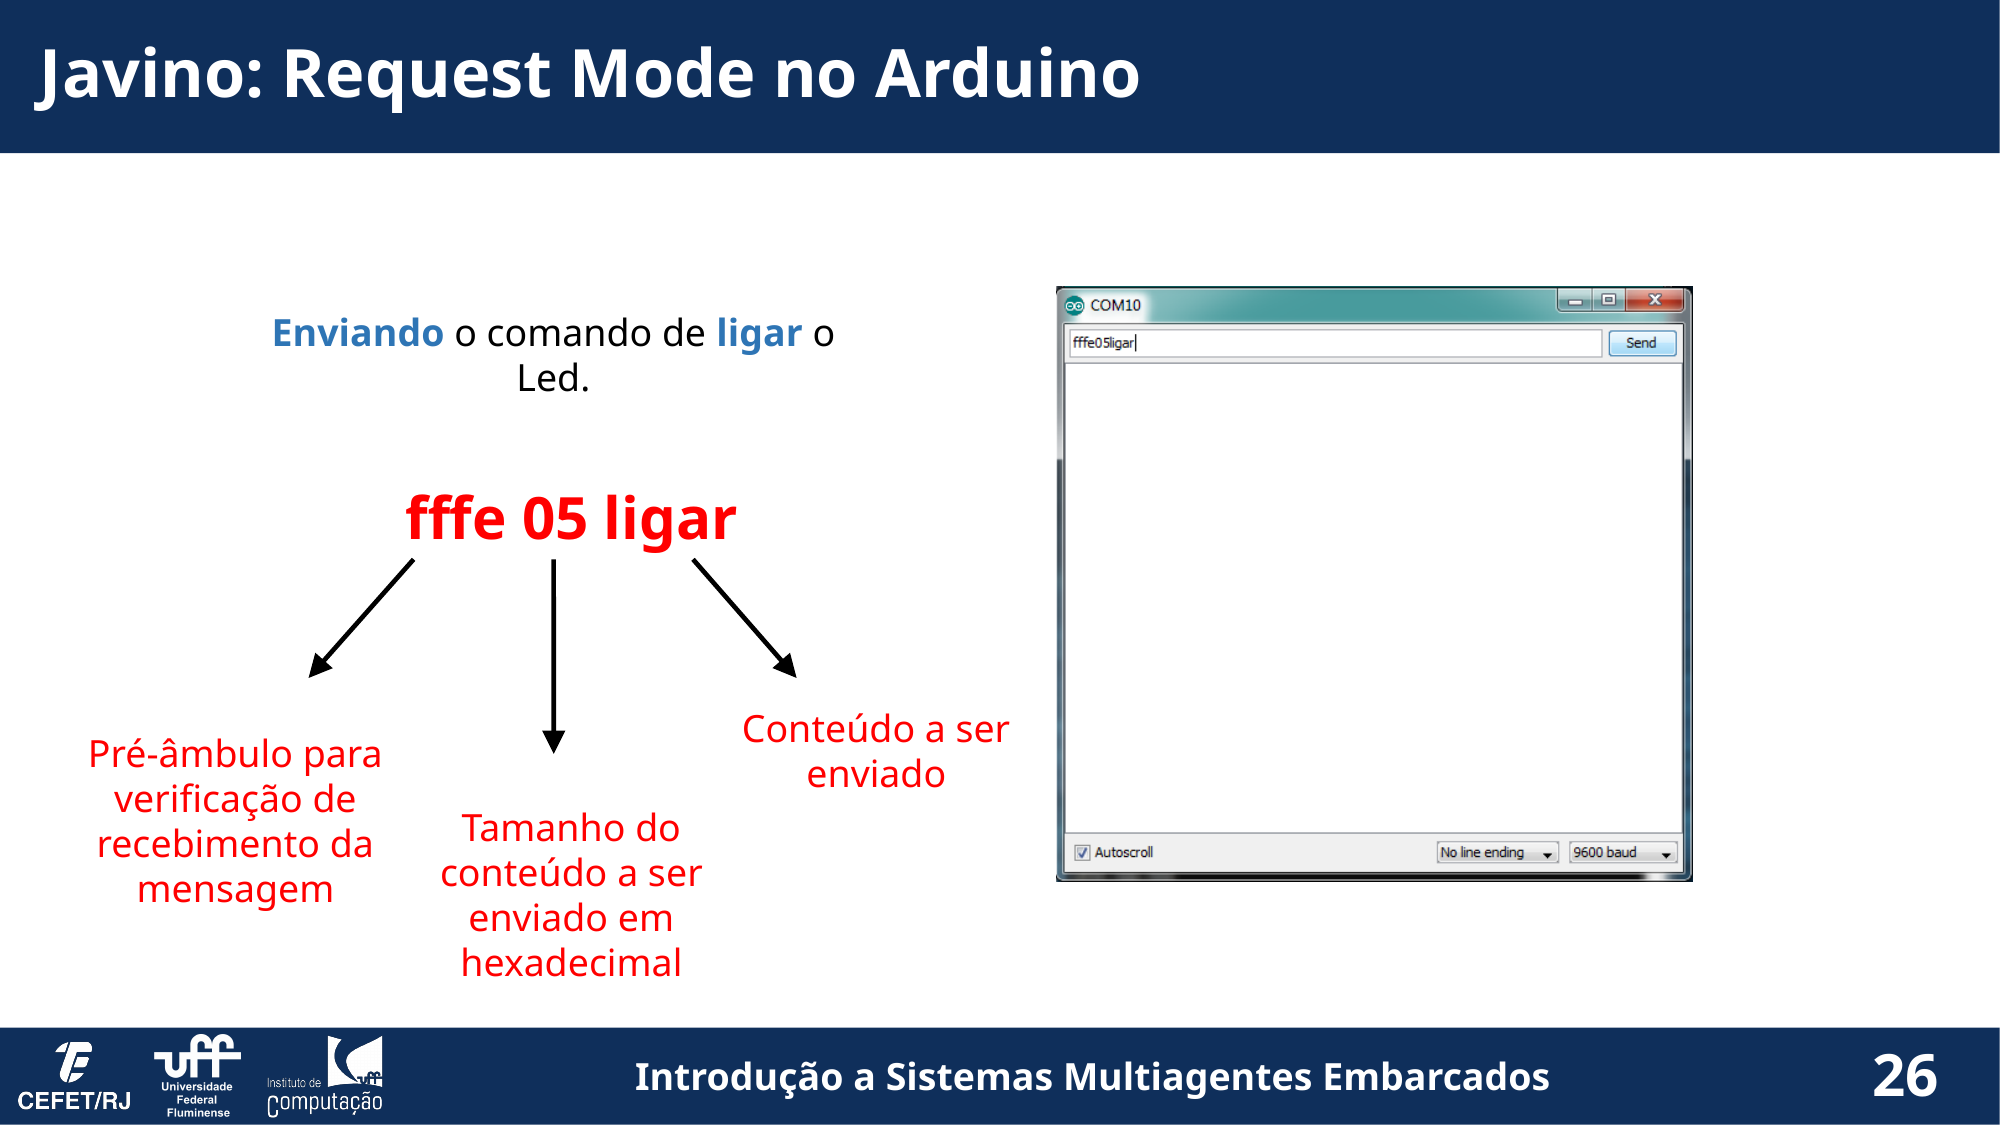

Javino: Request Mode no Arduino
Enviando o comando de ligar o Led.
fffe 05 ligar
Conteúdo a ser enviado
Pré-âmbulo para verificação de recebimento da mensagem
Tamanho do conteúdo a ser enviado em hexadecimal